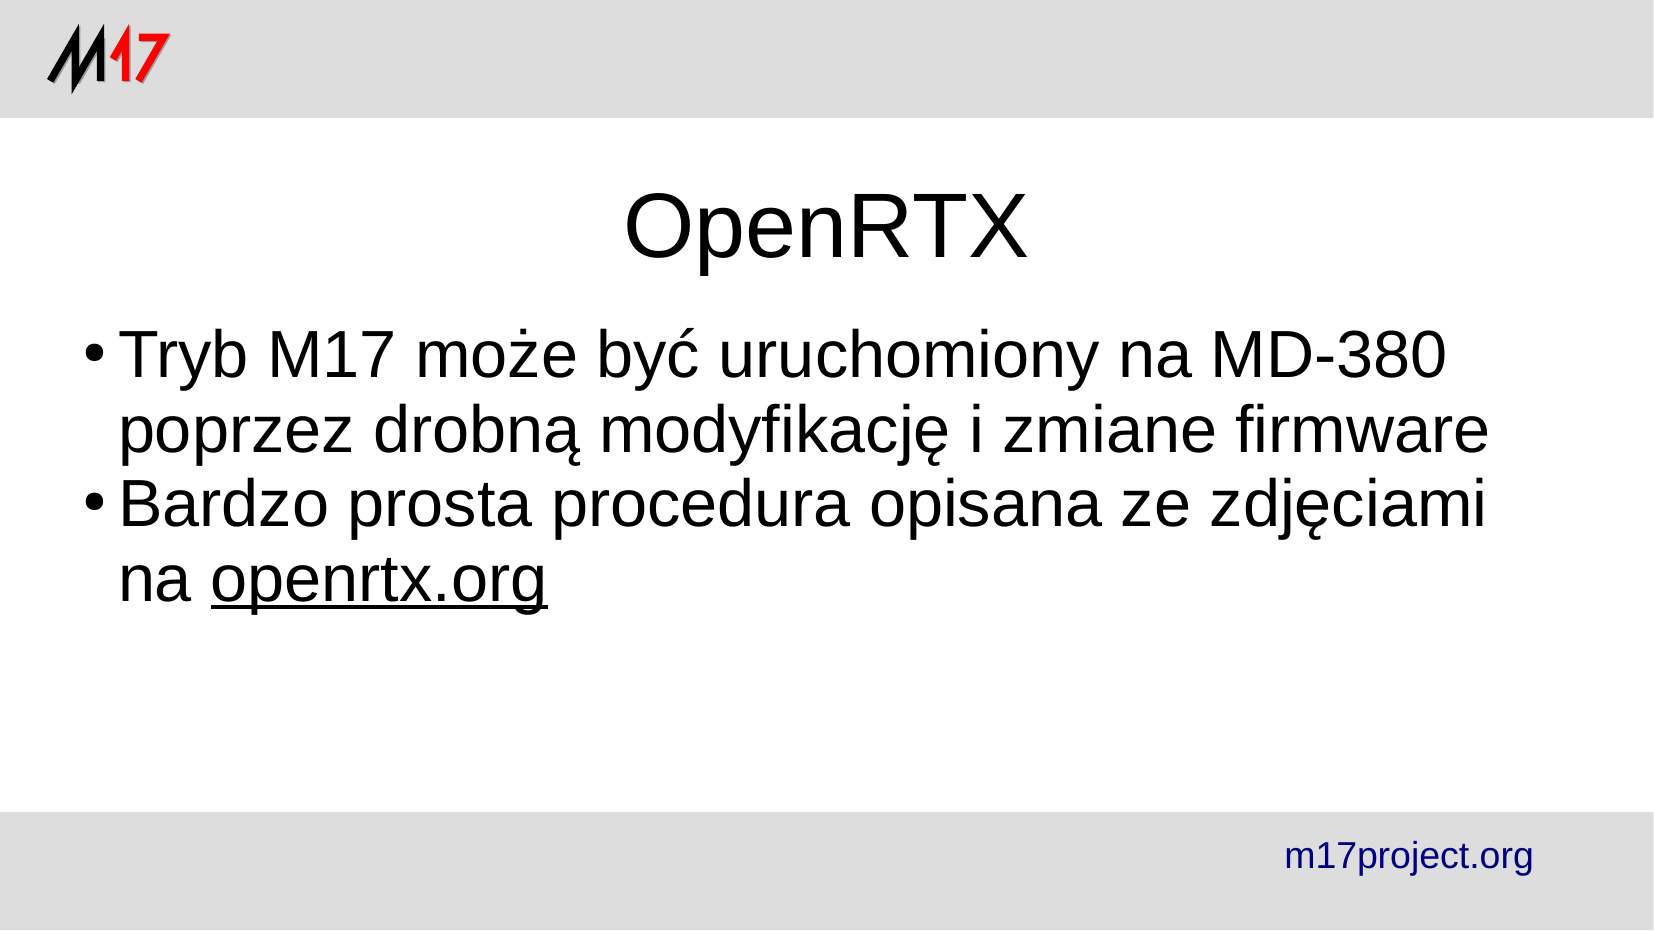

# OpenRTX
Tryb M17 może być uruchomiony na MD-380 poprzez drobną modyfikację i zmiane firmware
Bardzo prosta procedura opisana ze zdjęciami na openrtx.org
m17project.org